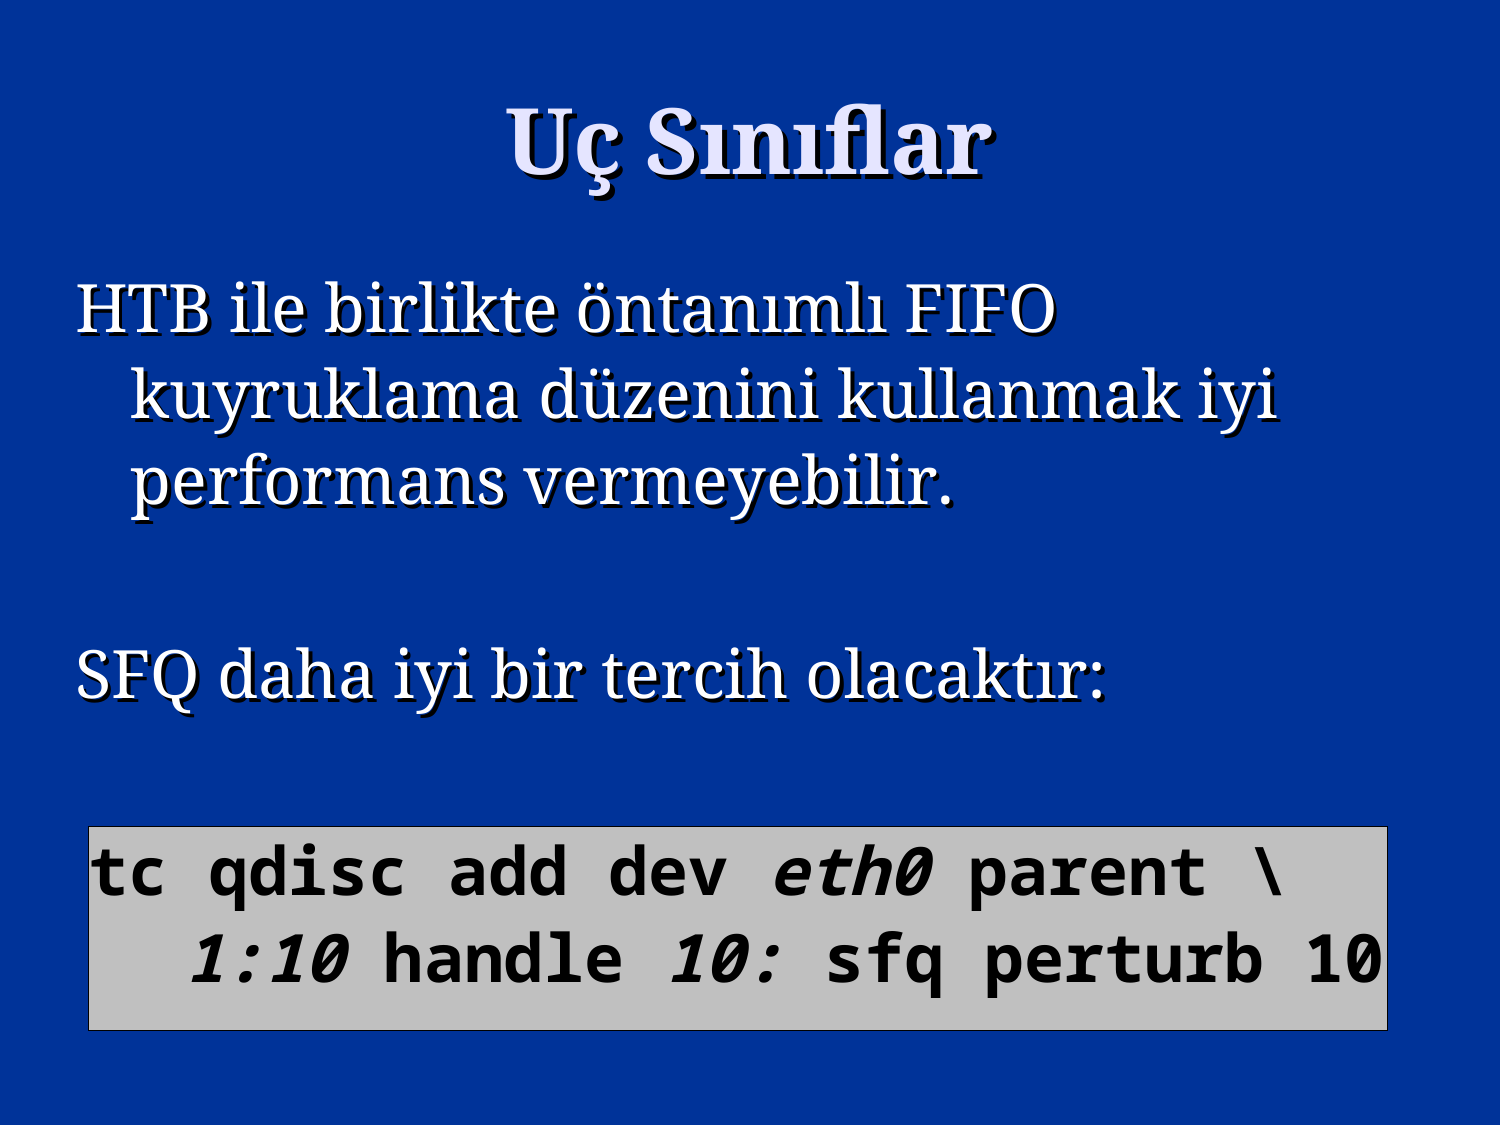

# Uç Sınıflar
HTB ile birlikte öntanımlı FIFO kuyruklama düzenini kullanmak iyi performans vermeyebilir.
SFQ daha iyi bir tercih olacaktır:
tc qdisc add dev eth0 parent \
 1:10 handle 10: sfq perturb 10